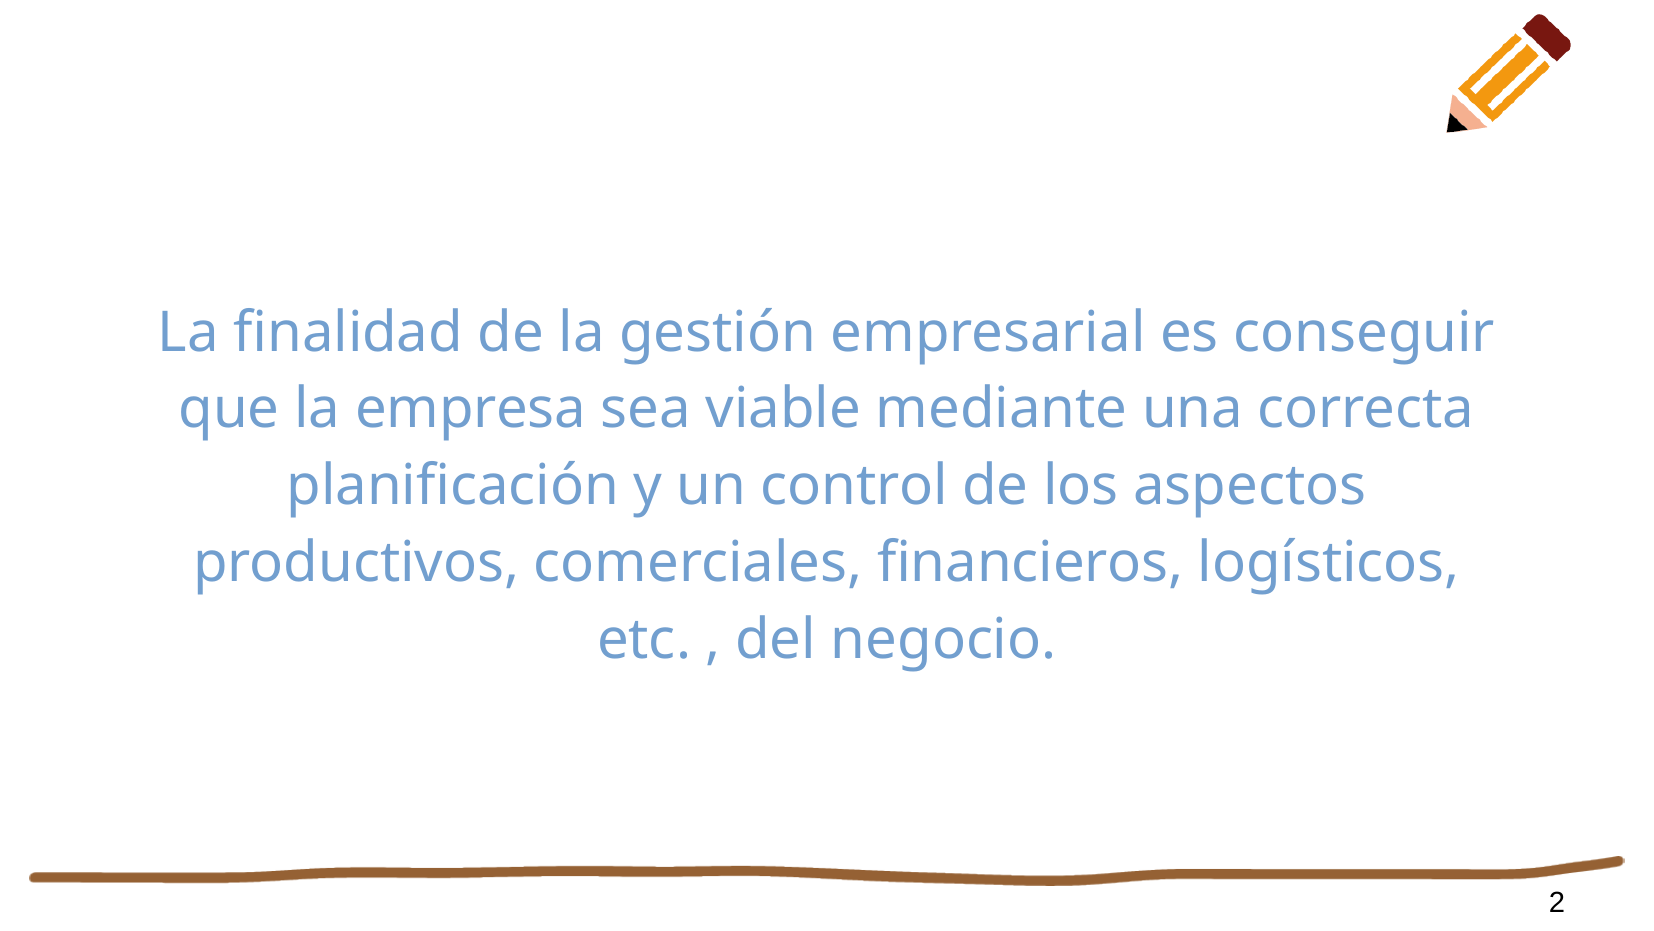

# La finalidad de la gestión empresarial es conseguir que la empresa sea viable mediante una correcta planificación y un control de los aspectos productivos, comerciales, financieros, logísticos, etc. , del negocio.
2